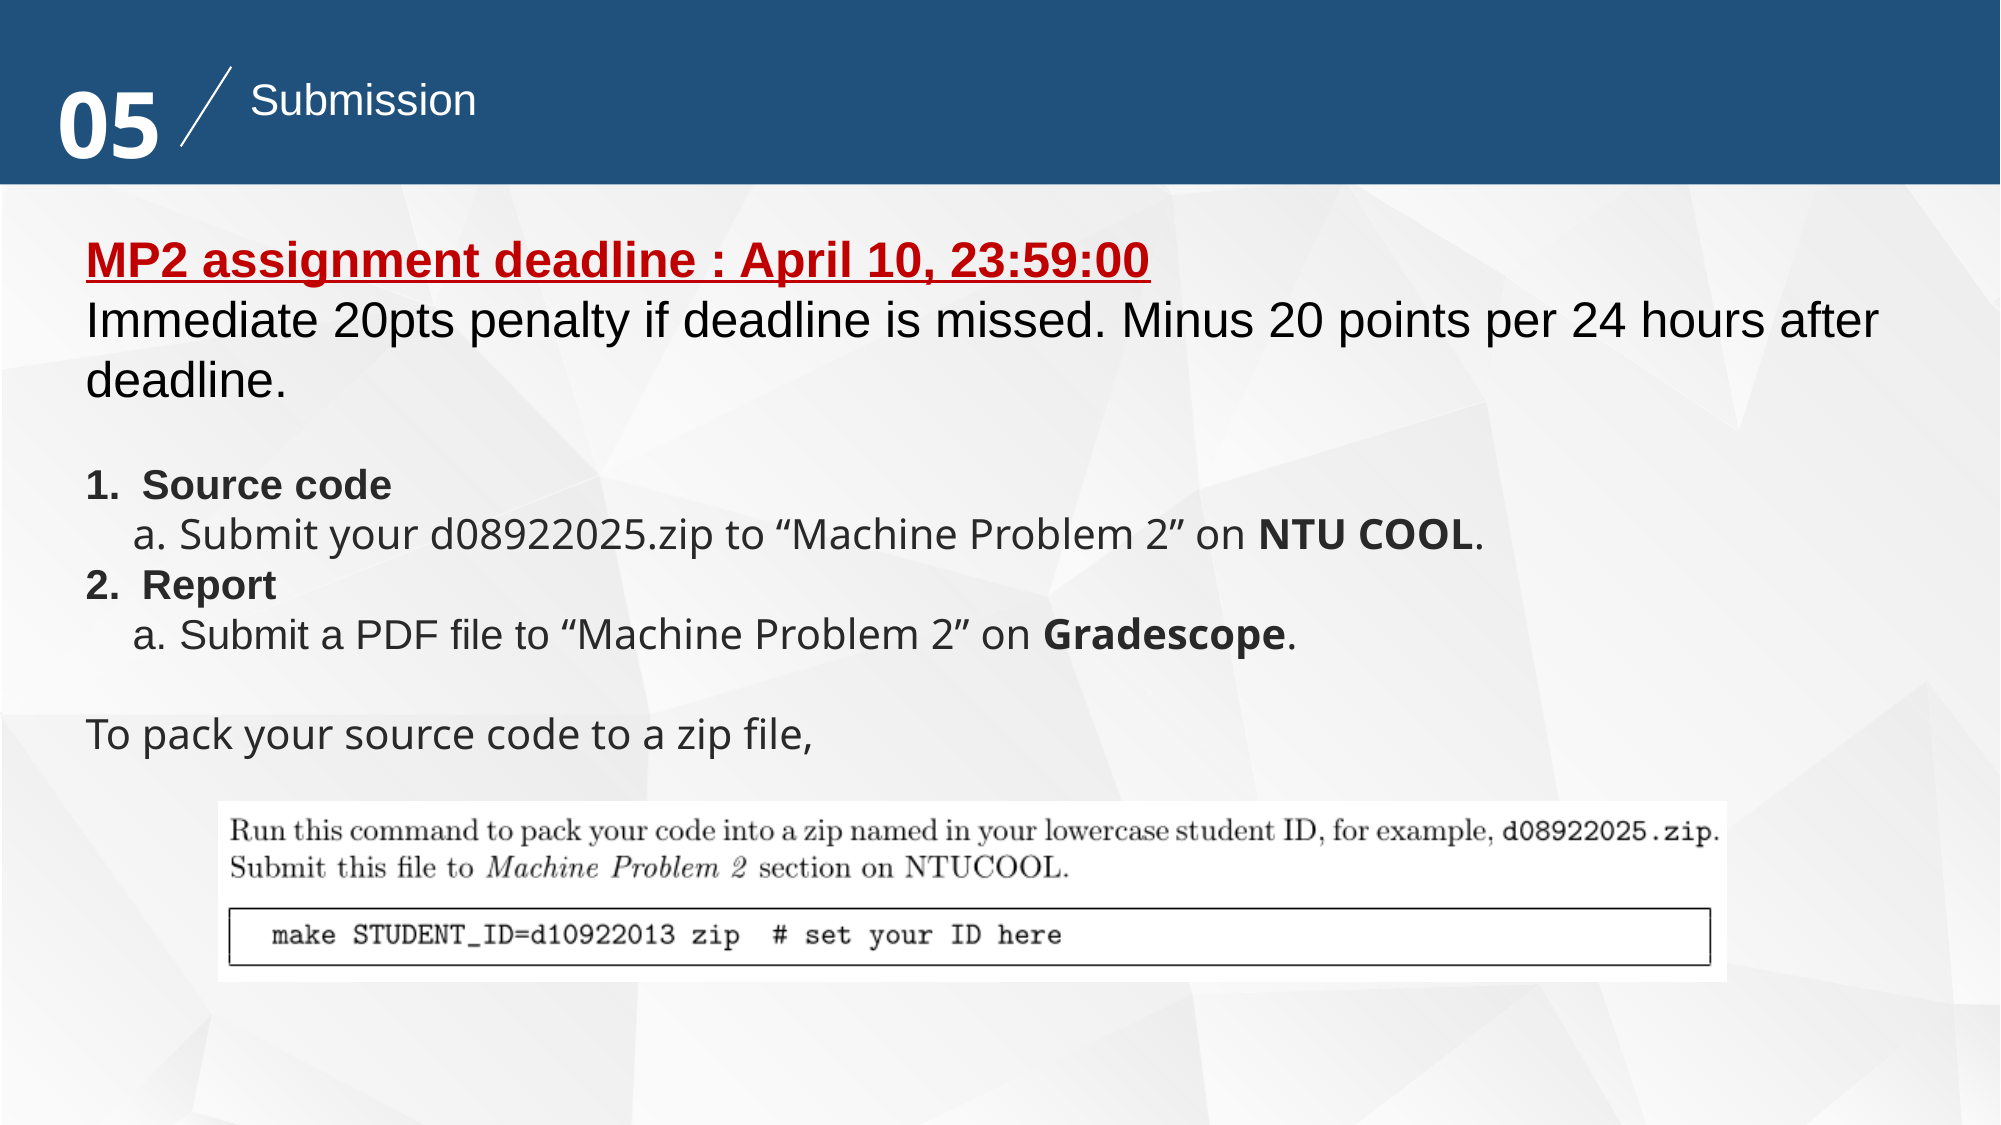

05
# Submission
MP2 assignment deadline : April 10, 23:59:00
Immediate 20pts penalty if deadline is missed. Minus 20 points per 24 hours after deadline.
Source code
Submit your d08922025.zip to “Machine Problem 2” on NTU COOL.
Report
Submit a PDF file to “Machine Problem 2” on Gradescope.
To pack your source code to a zip file,